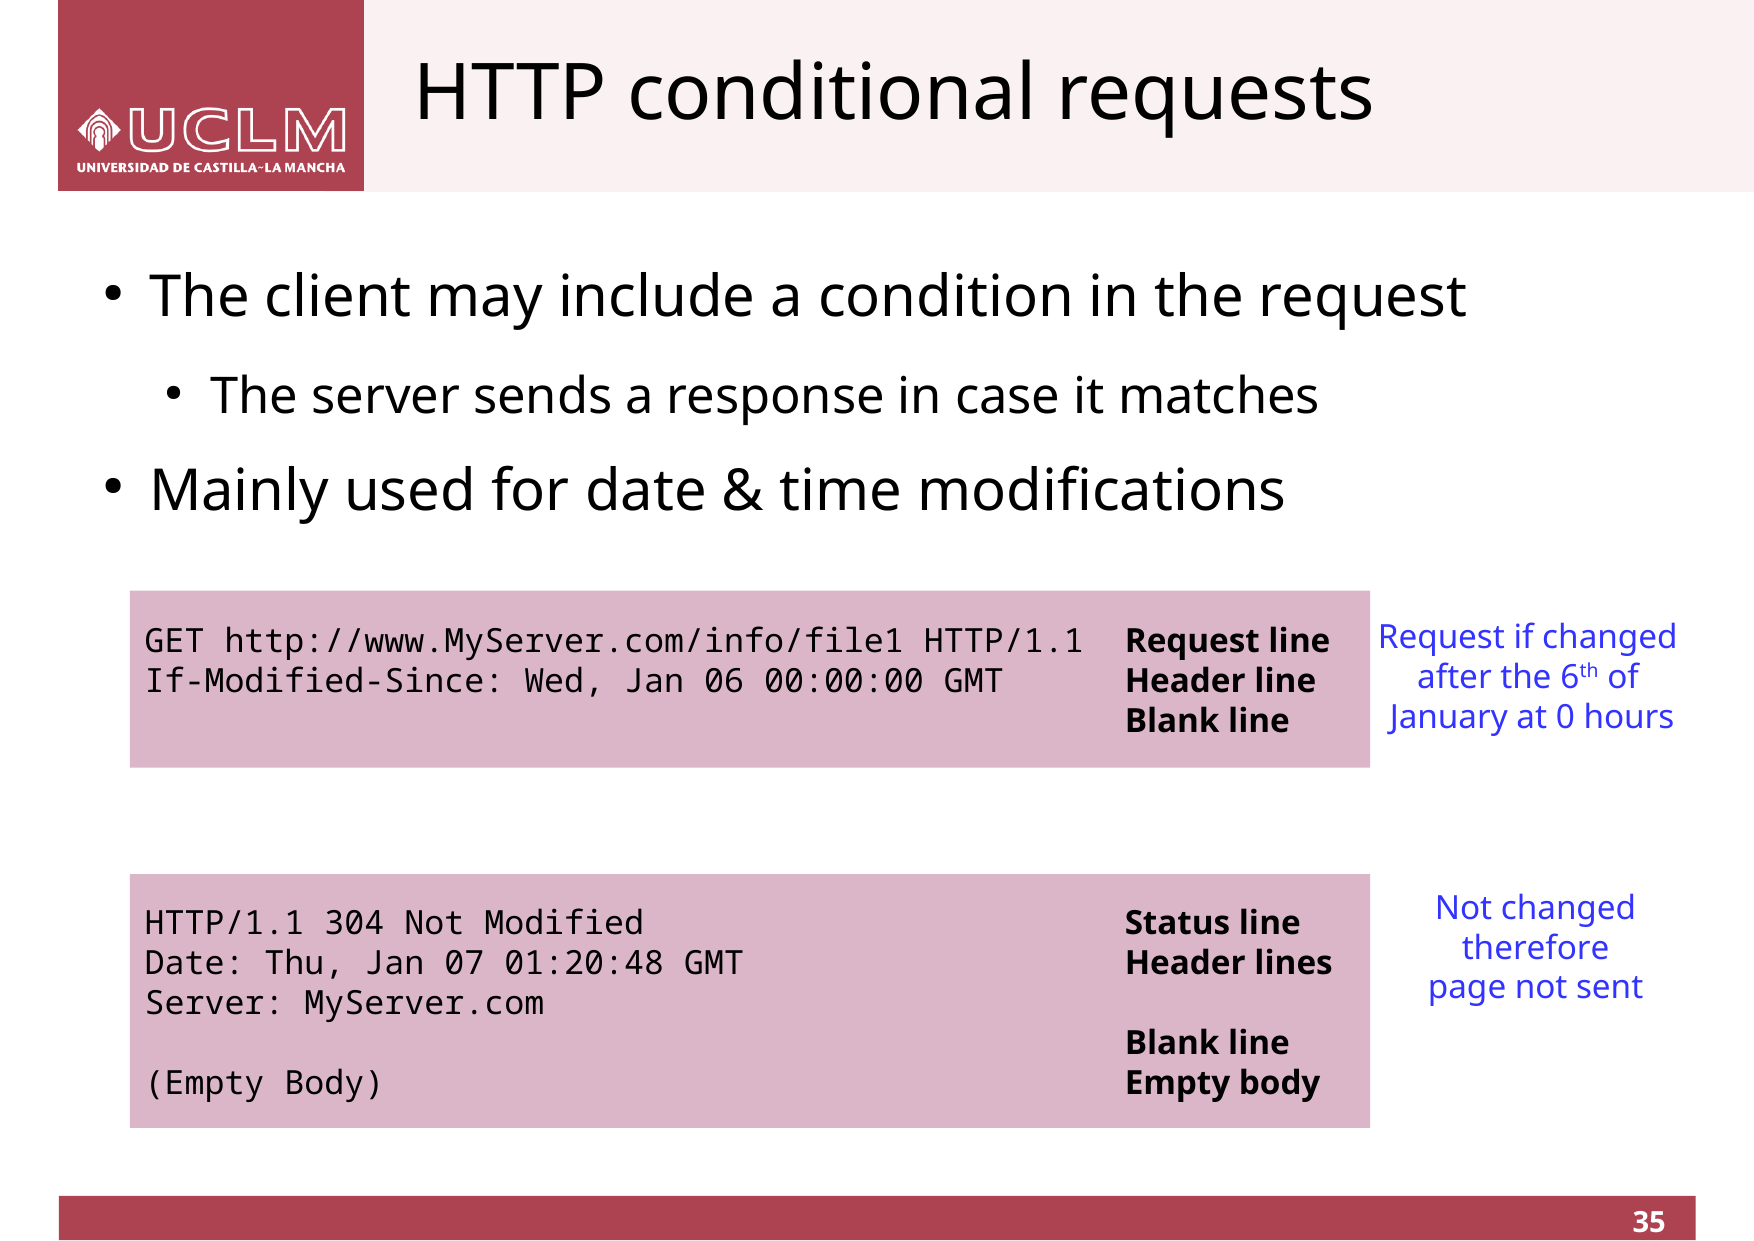

# HTTP conditional requests
The client may include a condition in the request
The server sends a response in case it matches
Mainly used for date & time modifications
GET http://www.MyServer.com/info/file1 HTTP/1.1 Request line
If-Modified-Since: Wed, Jan 06 00:00:00 GMT Header line
 Blank line
Request if changed
after the 6th of
January at 0 hours
HTTP/1.1 304 Not Modified Status line
Date: Thu, Jan 07 01:20:48 GMT Header lines
Server: MyServer.com
 Blank line
(Empty Body) Empty body
Not changed
therefore
page not sent
35